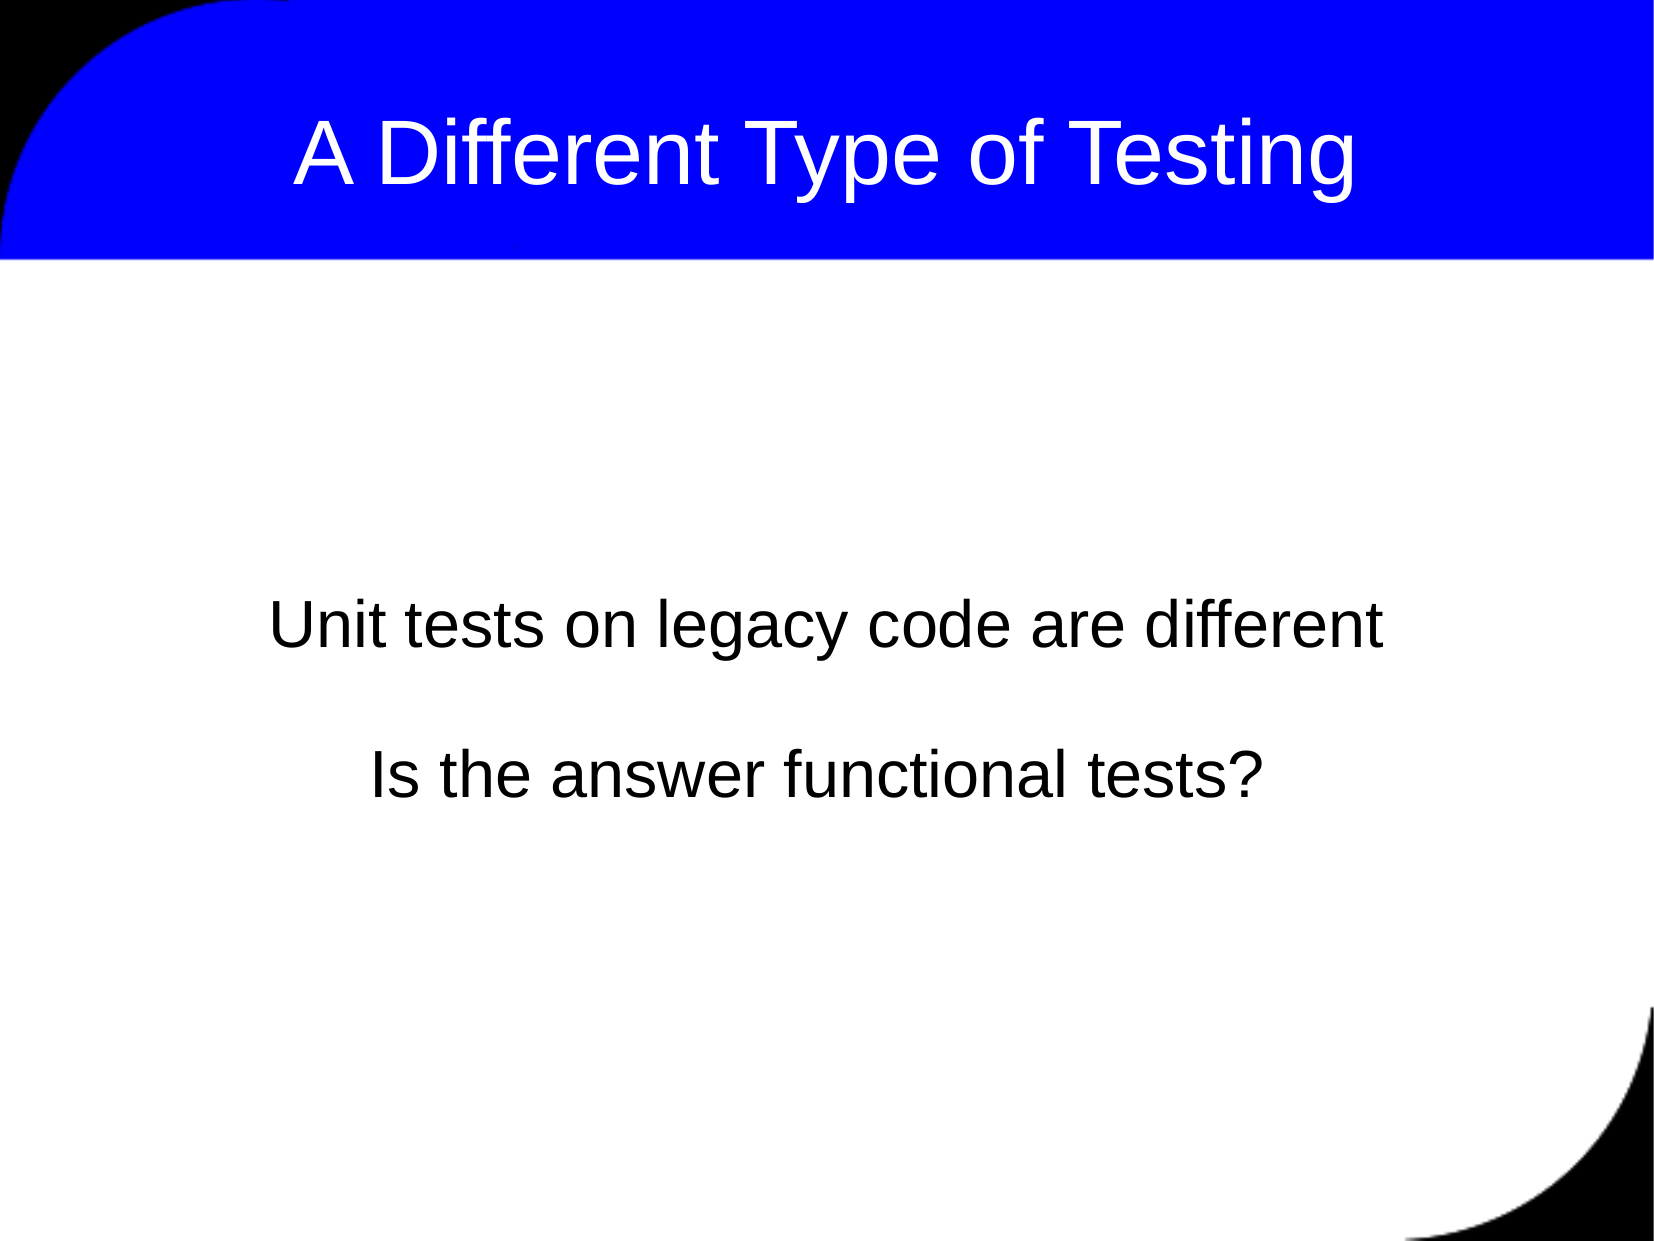

# A Different Type of Testing
Unit tests on legacy code are different
Is the answer functional tests?